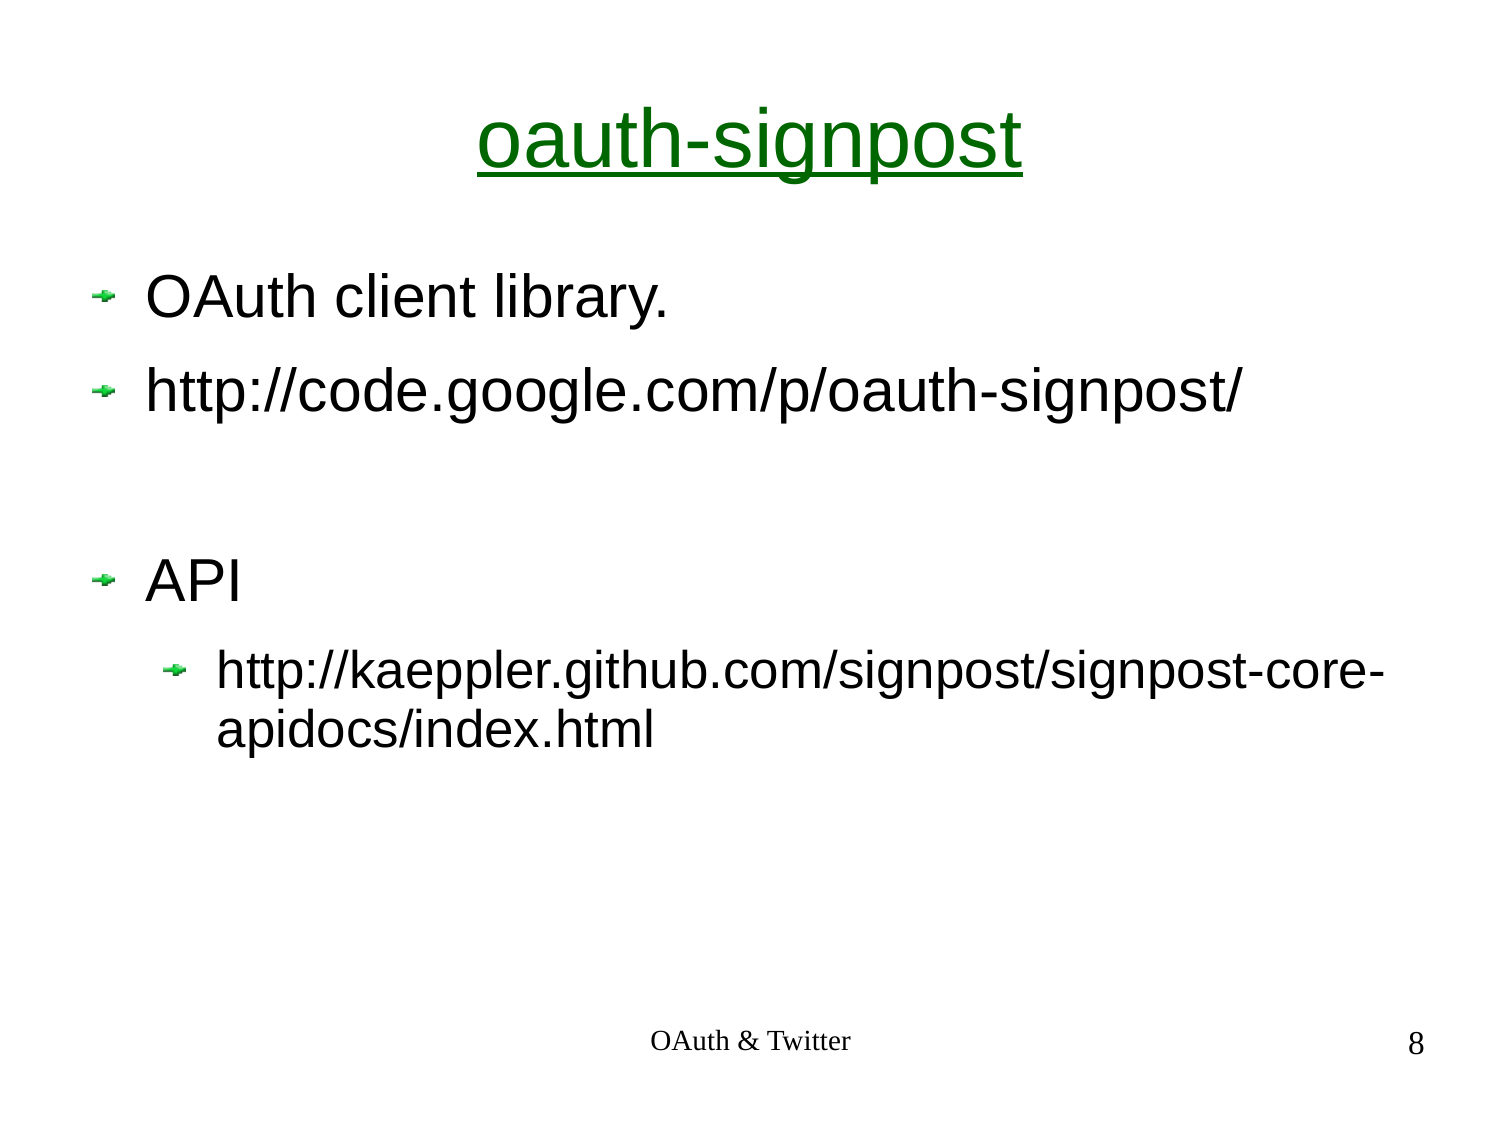

# oauth-signpost
OAuth client library.
http://code.google.com/p/oauth-signpost/
API
http://kaeppler.github.com/signpost/signpost-core-apidocs/index.html
OAuth & Twitter
8